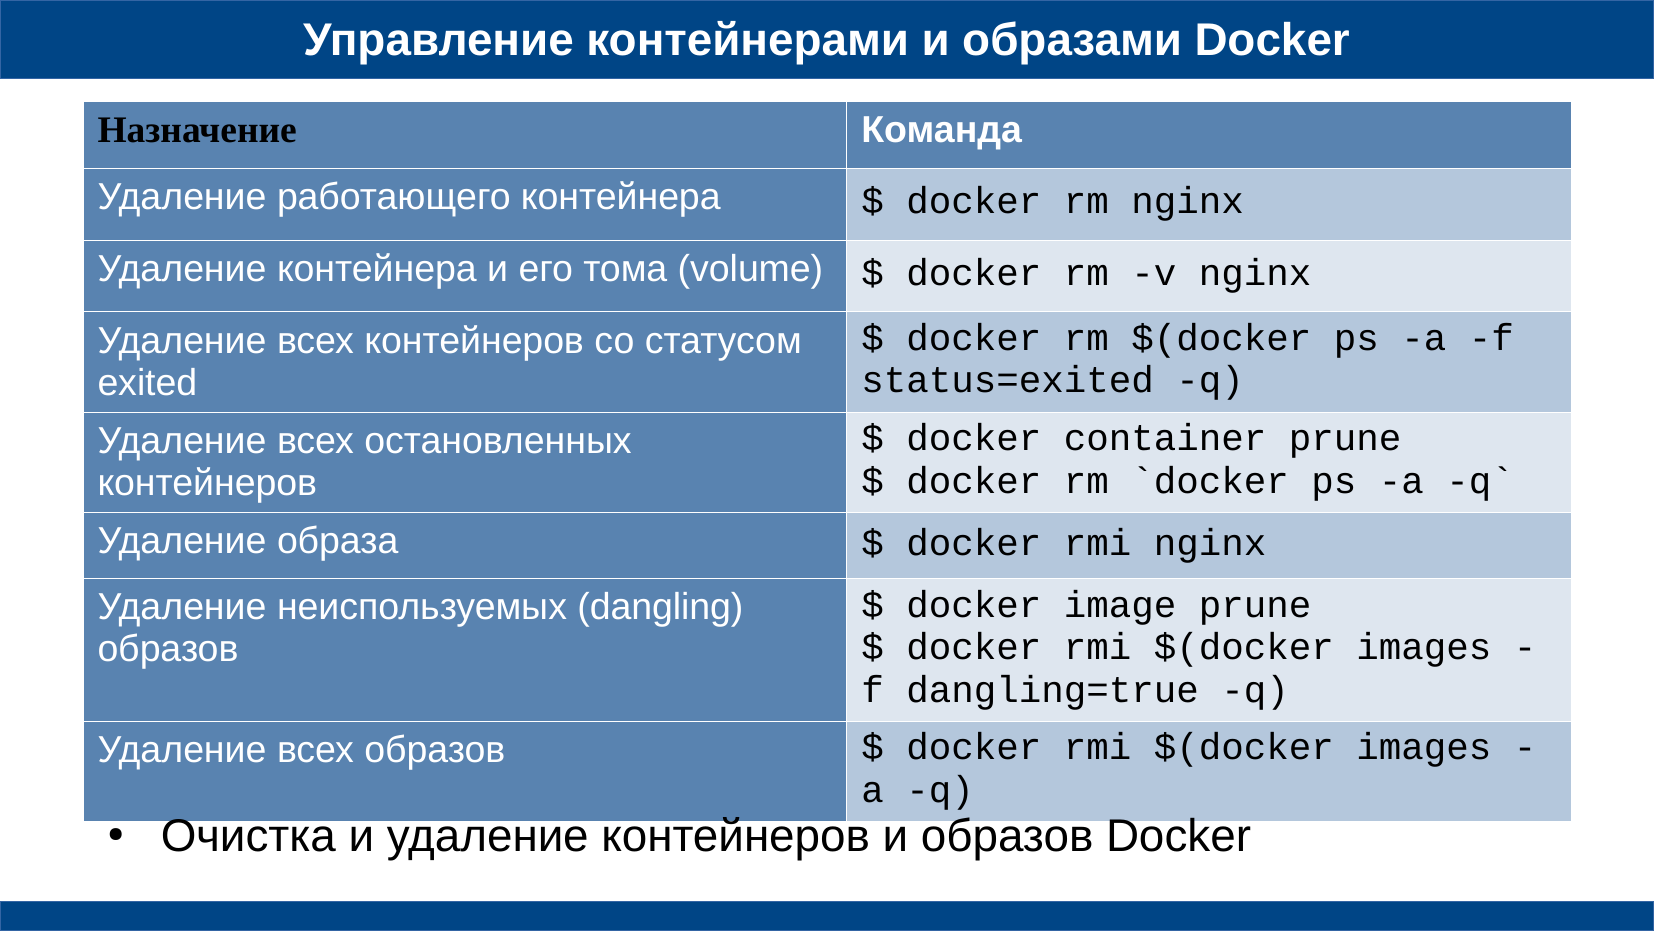

# Управление контейнерами и образами Docker
| Назначение | Команда |
| --- | --- |
| Удаление работающего контейнера | $ docker rm nginx |
| Удаление контейнера и его тома (volume) | $ docker rm -v nginx |
| Удаление всех контейнеров со статусом exited | $ docker rm $(docker ps -a -f status=exited -q) |
| Удаление всех остановленных контейнеров | $ docker container prune $ docker rm `docker ps -a -q` |
| Удаление образа | $ docker rmi nginx |
| Удаление неиспользуемых (dangling) образов | $ docker image prune $ docker rmi $(docker images -f dangling=true -q) |
| Удаление всех образов | $ docker rmi $(docker images -a -q) |
Очистка и удаление контейнеров и образов Docker